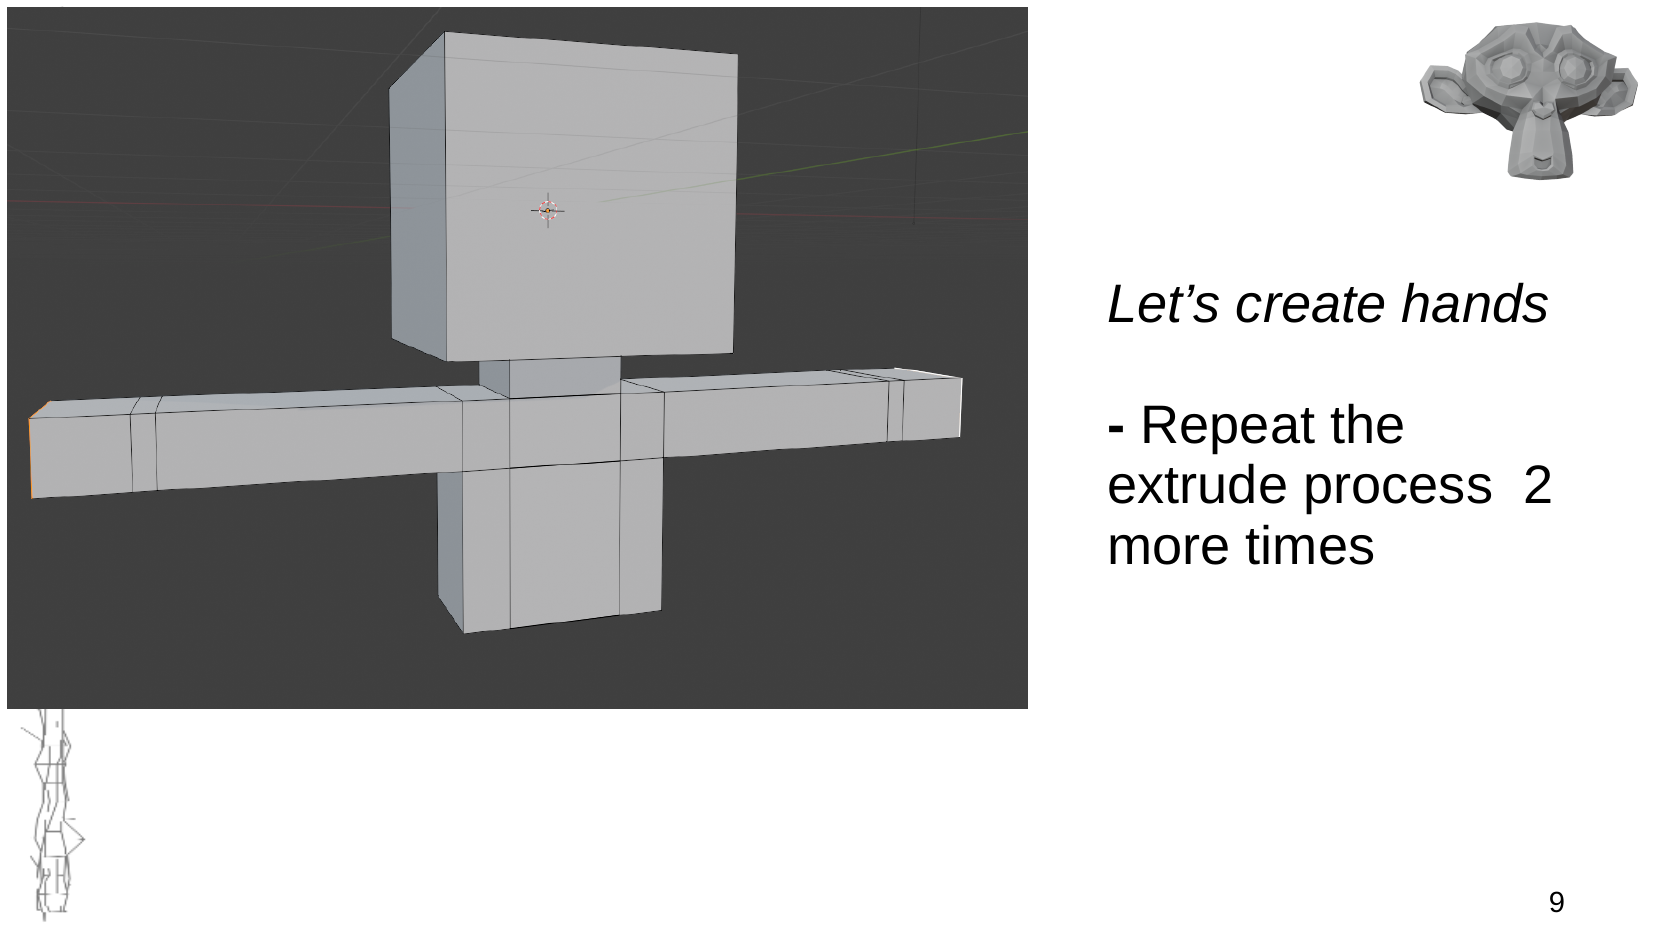

Let’s create hands
- Repeat the extrude process 2 more times
9